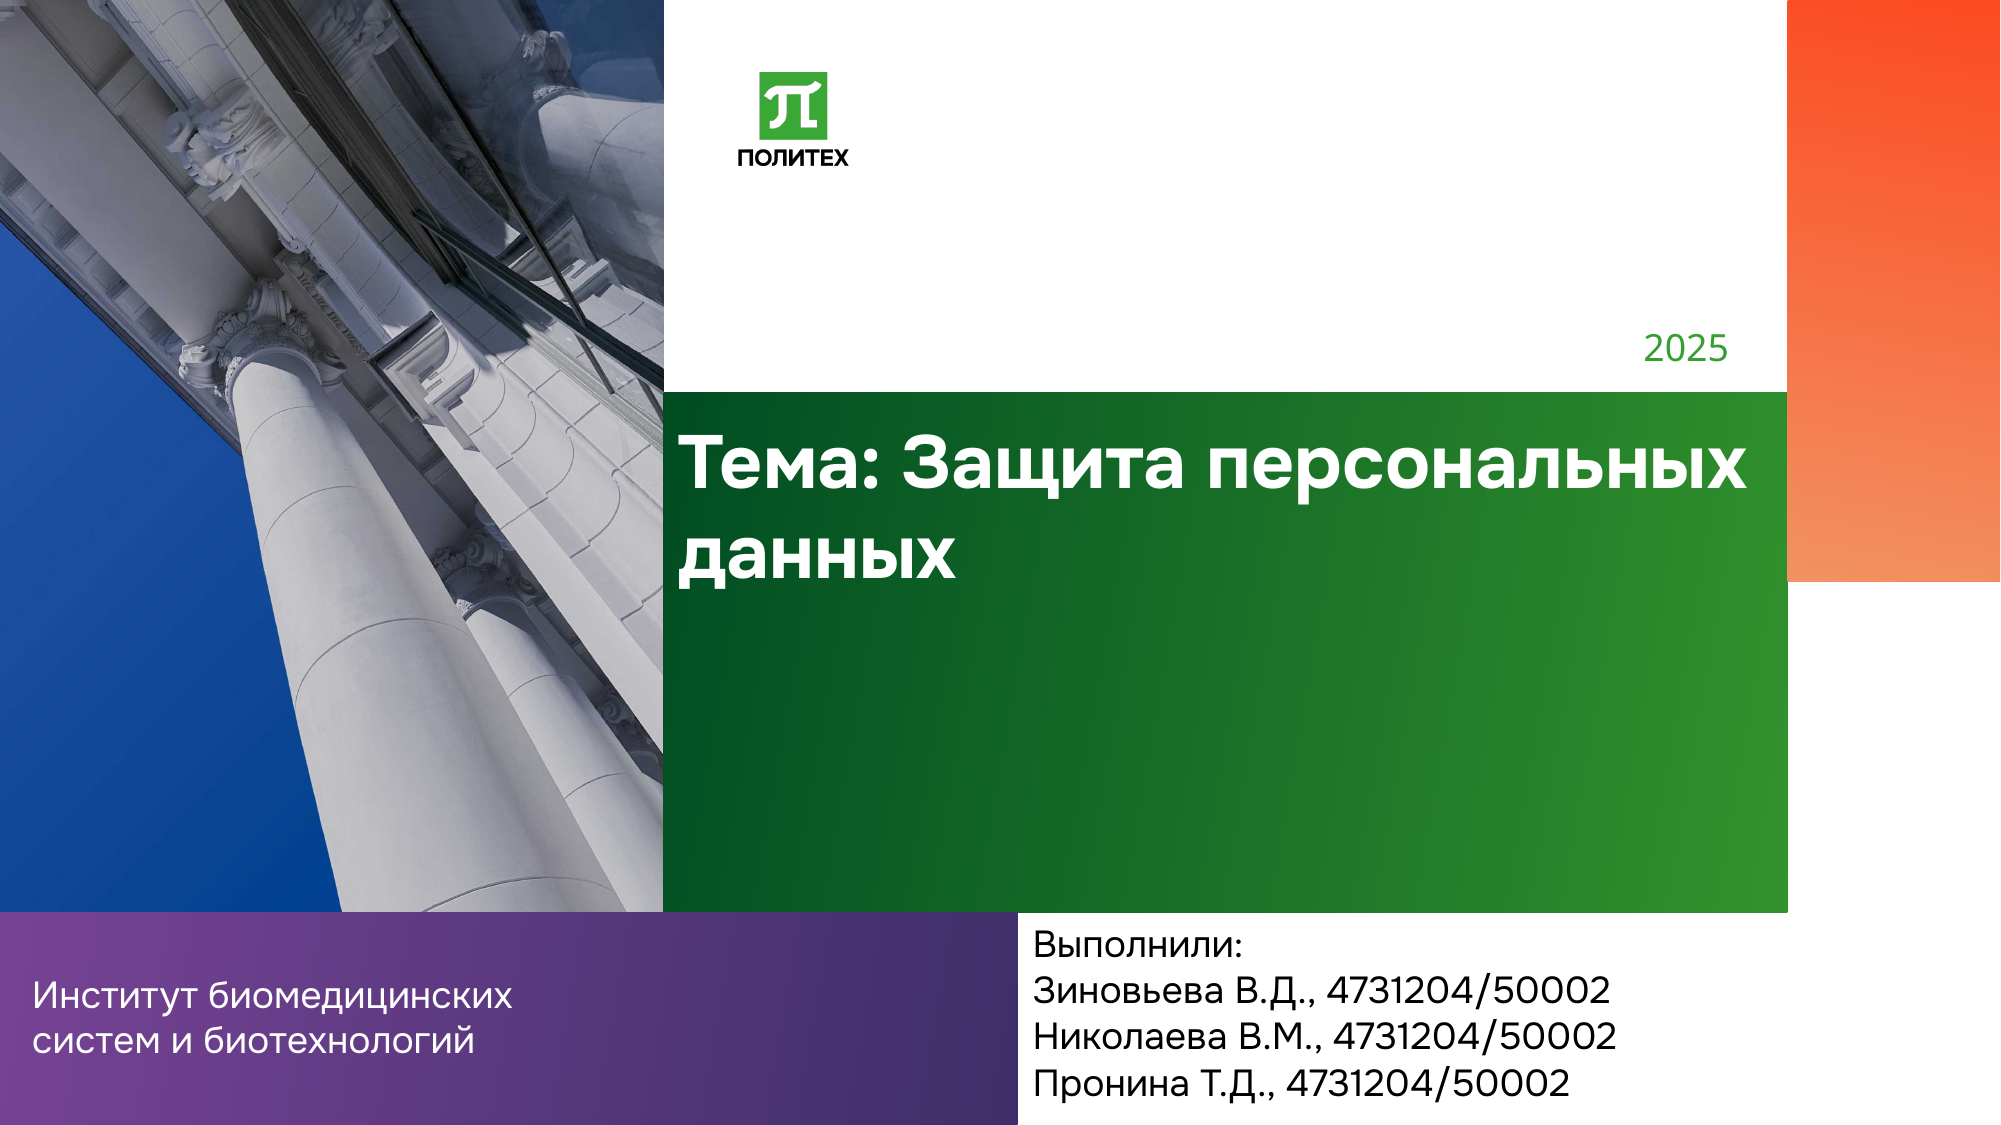

2025
Тема: Защита персональных данных
Выполнили:
Зиновьева В.Д., 4731204/50002
Николаева В.М., 4731204/50002
Пронина Т.Д., 4731204/50002
Институт биомедицинских систем и биотехнологий
УПРАВЛЕНИЕ ПО СВЯЗЯМ
С ОБЩЕСТВЕННОСТЬЮ СПБПУ